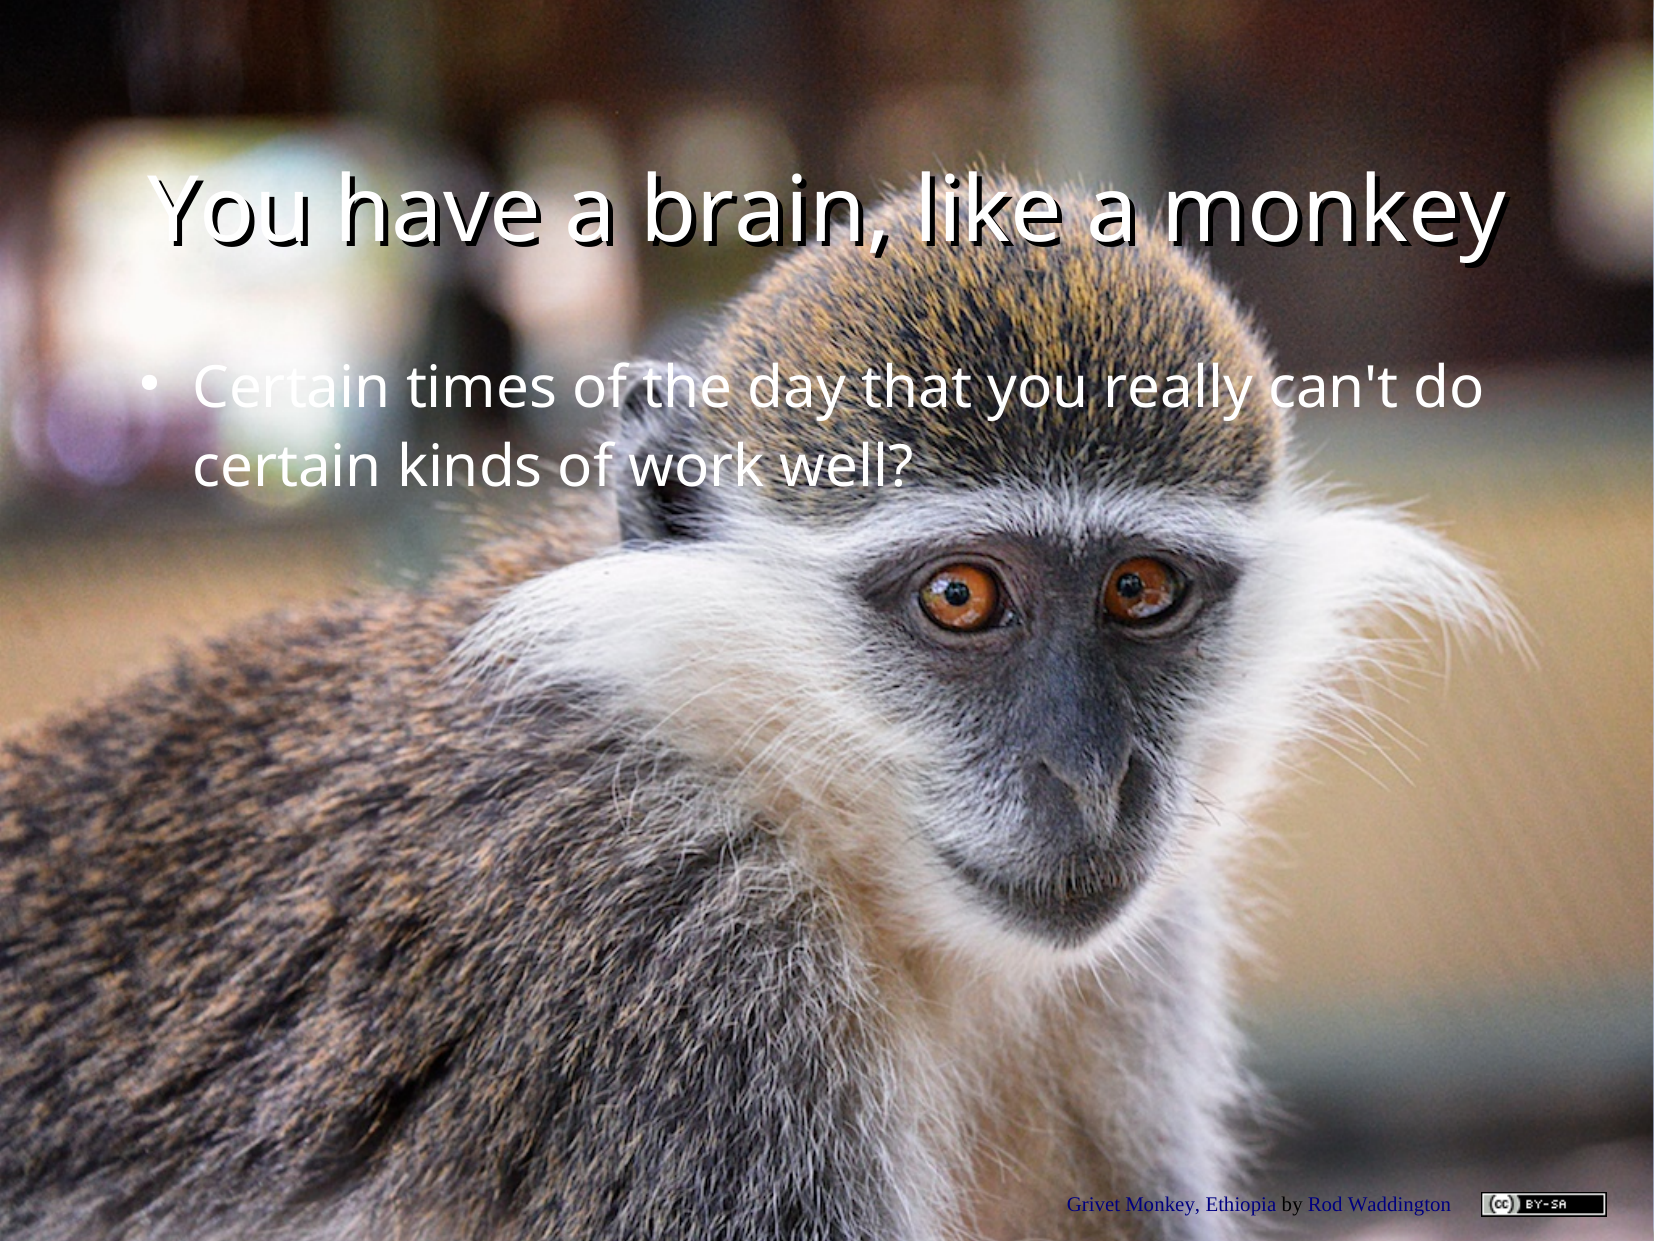

# You have a brain, like a monkey
Certain times of the day that you really can't do certain kinds of work well?
Grivet Monkey, Ethiopia by Rod Waddington